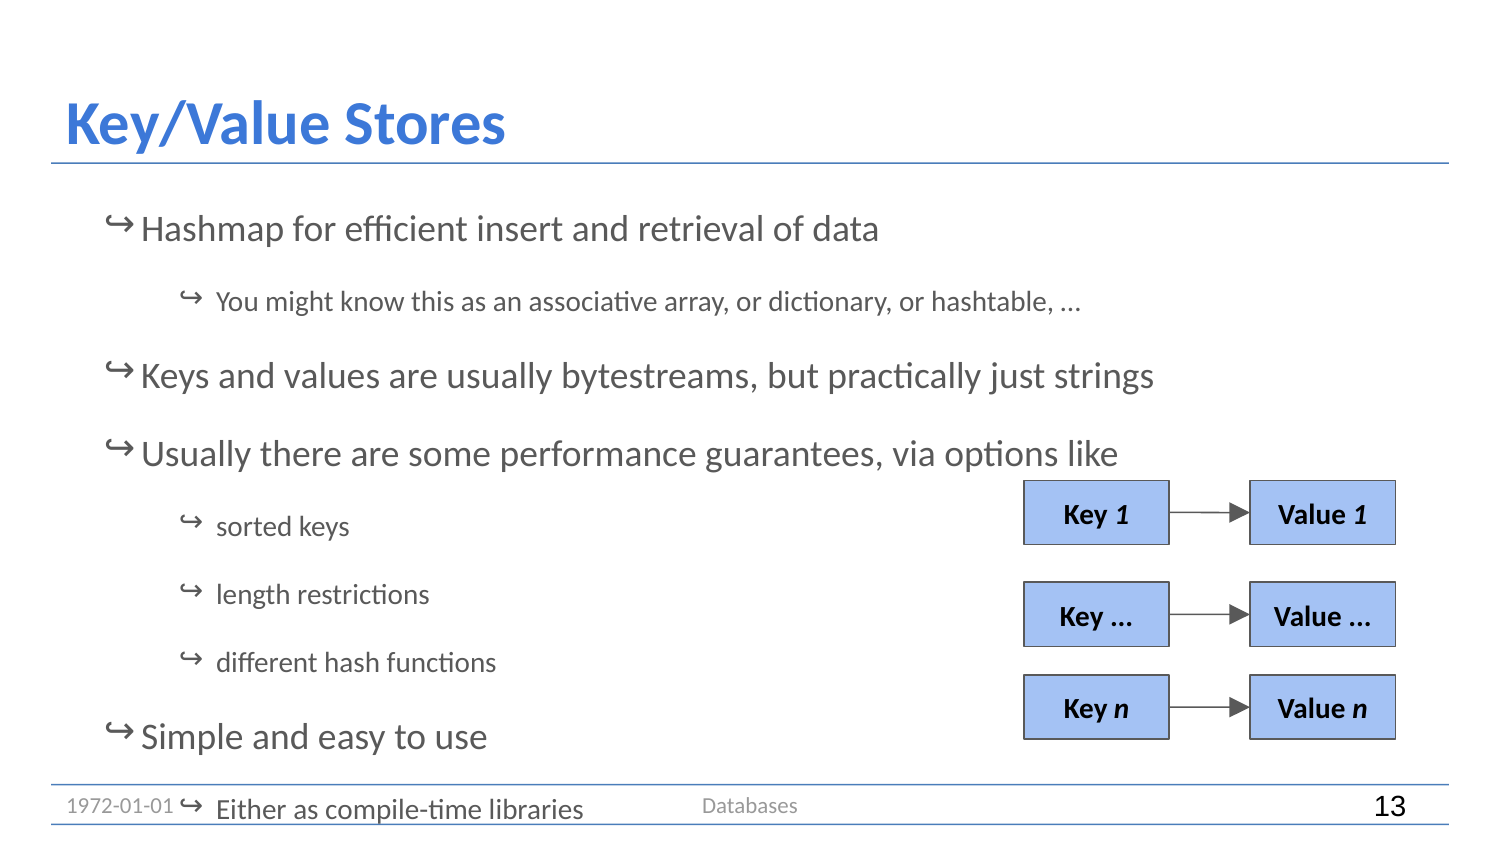

# Key/Value Stores
Hashmap for efficient insert and retrieval of data
You might know this as an associative array, or dictionary, or hashtable, …
Keys and values are usually bytestreams, but practically just strings
Usually there are some performance guarantees, via options like
sorted keys
length restrictions
different hash functions
Simple and easy to use
Either as compile-time libraries
Or as a server, usually via wrapped native protocols,
or via REST
First Key/Value store: dbm, 1979
Key 1
Value 1
Key ...
Value ...
Key n
Value n